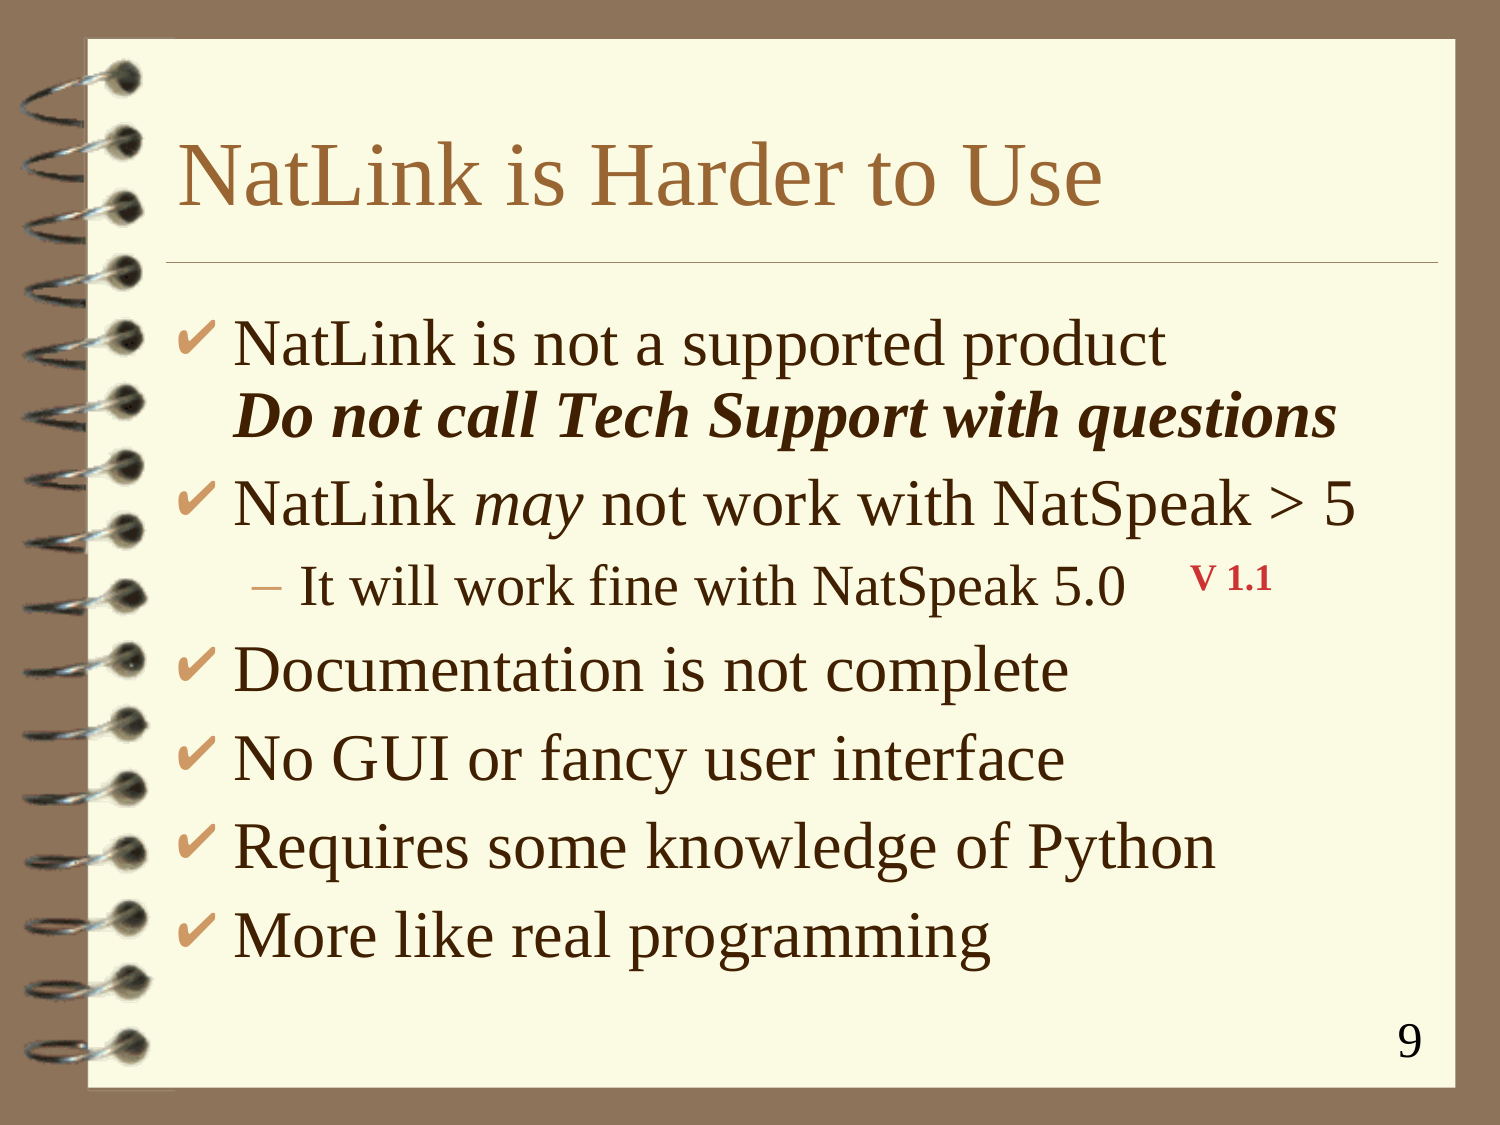

# NatLink is Harder to Use
NatLink is not a supported product
Do not call Tech Support with questions
NatLink may not work with NatSpeak > 5
It will work fine with NatSpeak 5.0
Documentation is not complete
No GUI or fancy user interface
Requires some knowledge of Python
More like real programming
V 1.1
9